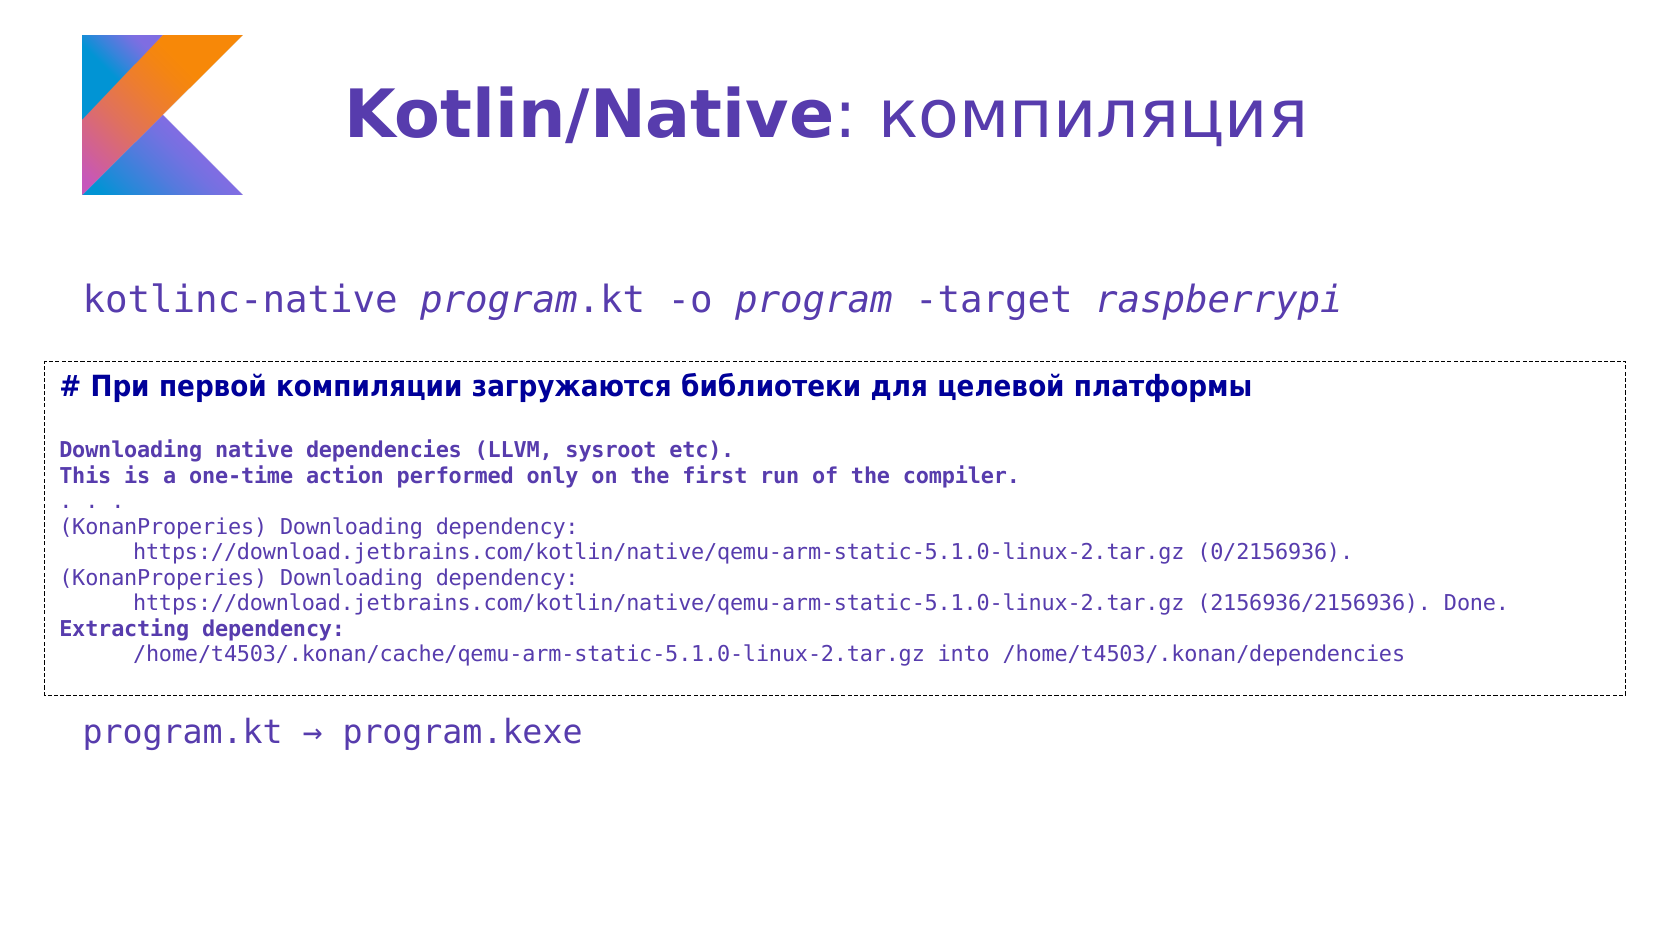

# Kotlin/Native: компиляция
kotlinc-native program.kt -o program -target raspberrypi
program.kt → program.kexe
# При первой компиляции загружаются библиотеки для целевой платформы
Downloading native dependencies (LLVM, sysroot etc).
This is a one-time action performed only on the first run of the compiler.
. . .
(KonanProperies) Downloading dependency:
	https://download.jetbrains.com/kotlin/native/qemu-arm-static-5.1.0-linux-2.tar.gz (0/2156936).
(KonanProperies) Downloading dependency:
	https://download.jetbrains.com/kotlin/native/qemu-arm-static-5.1.0-linux-2.tar.gz (2156936/2156936). Done.
Extracting dependency:
	/home/t4503/.konan/cache/qemu-arm-static-5.1.0-linux-2.tar.gz into /home/t4503/.konan/dependencies